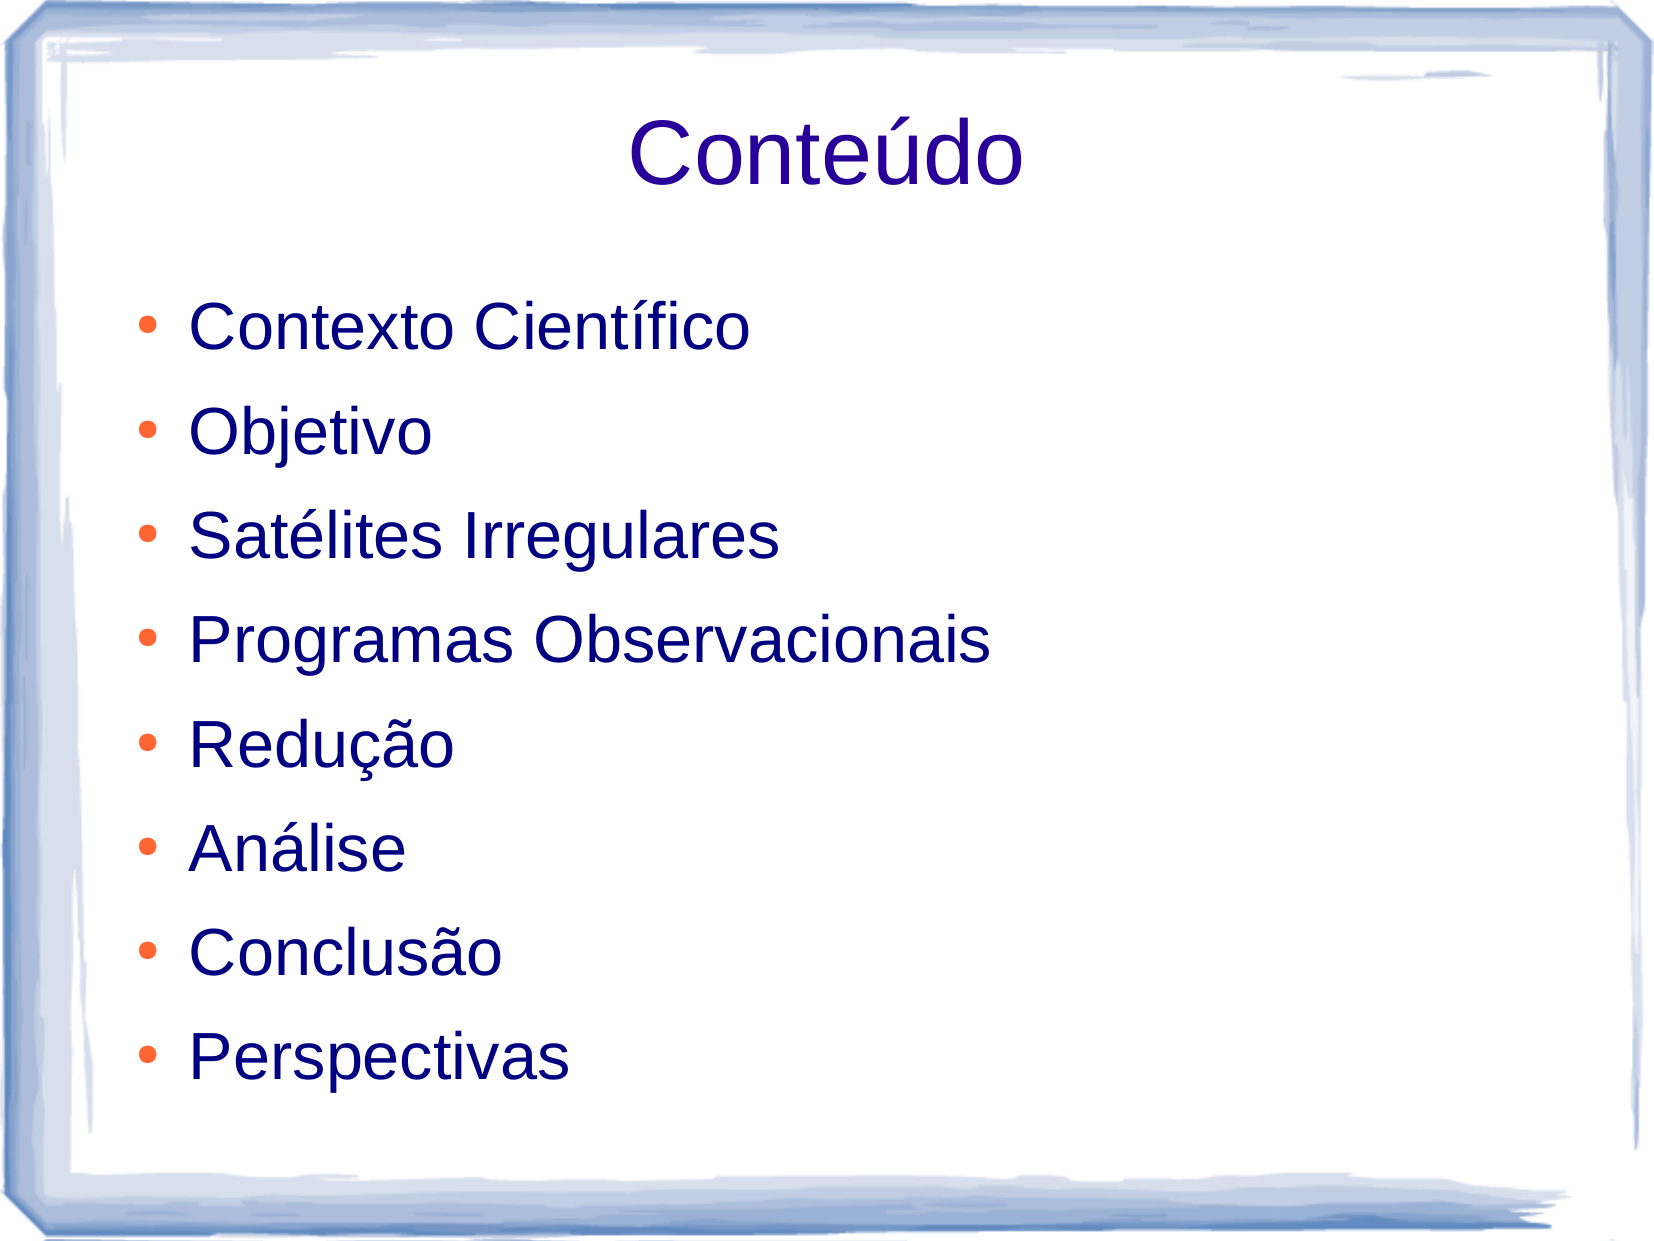

# Conteúdo
Contexto Científico
Objetivo
Satélites Irregulares
Programas Observacionais
Redução
Análise
Conclusão
Perspectivas